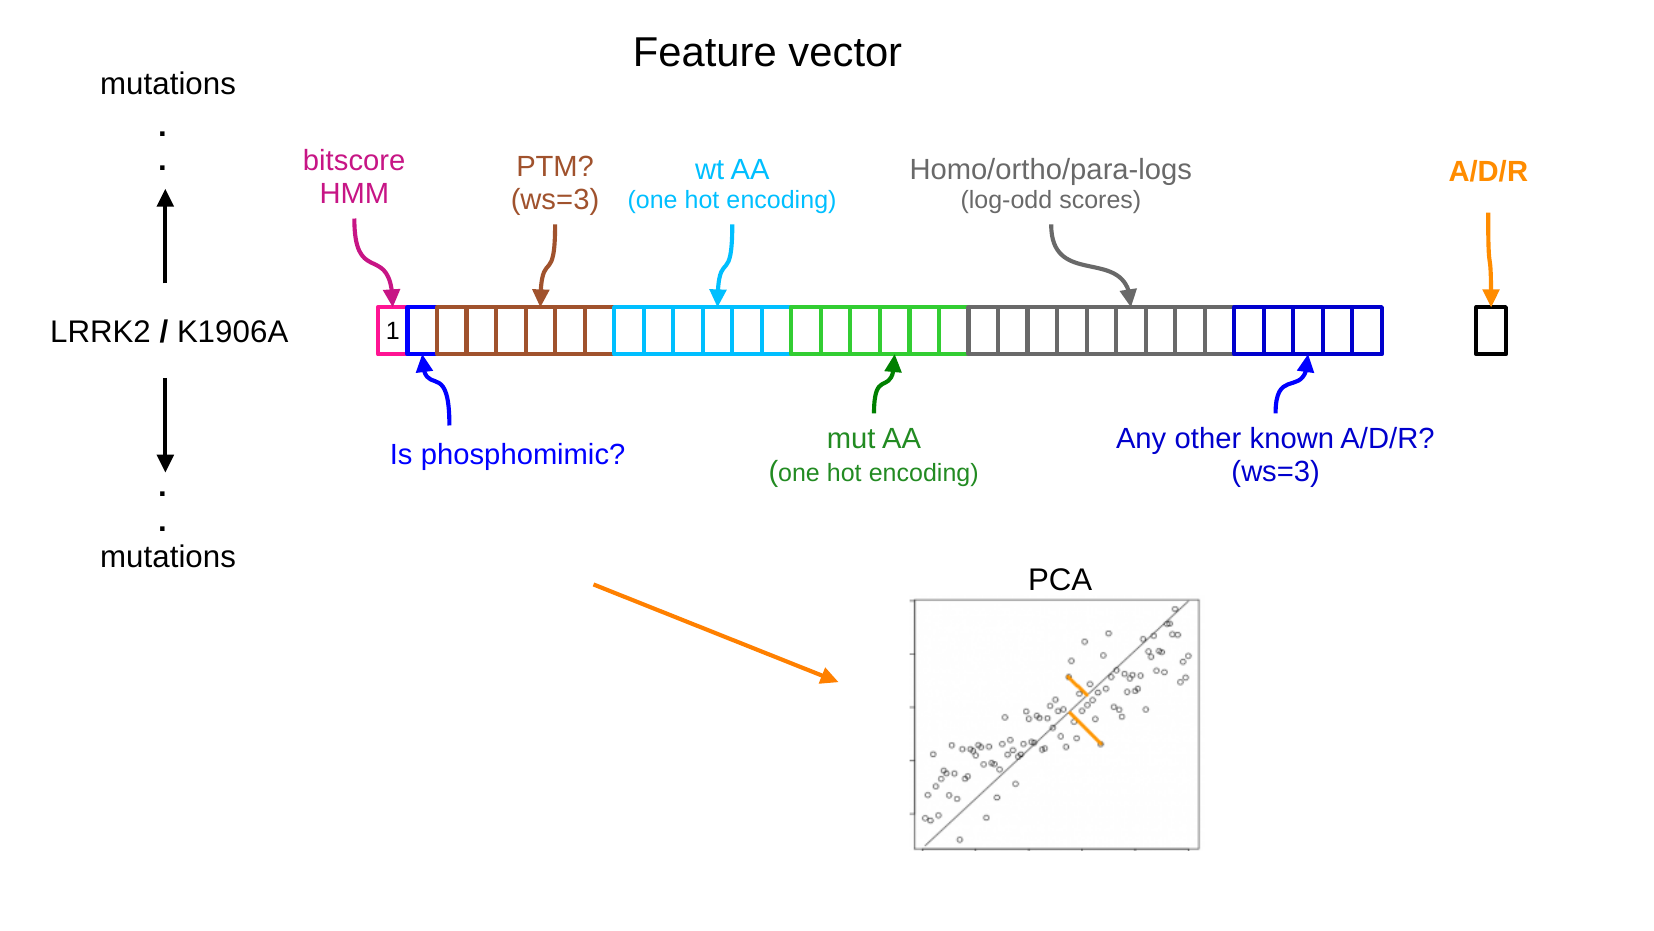

# Feature vector
mutations
.
.
A/D/R
bitscore
HMM
PTM?
(ws=3)
wt AA
(one hot encoding)
Homo/ortho/para-logs
(log-odd scores)
LRRK2 / K1906A
1
Is phosphomimic?
mut AA
(one hot encoding)
Any other known A/D/R?
(ws=3)
.
.
mutations
PCA